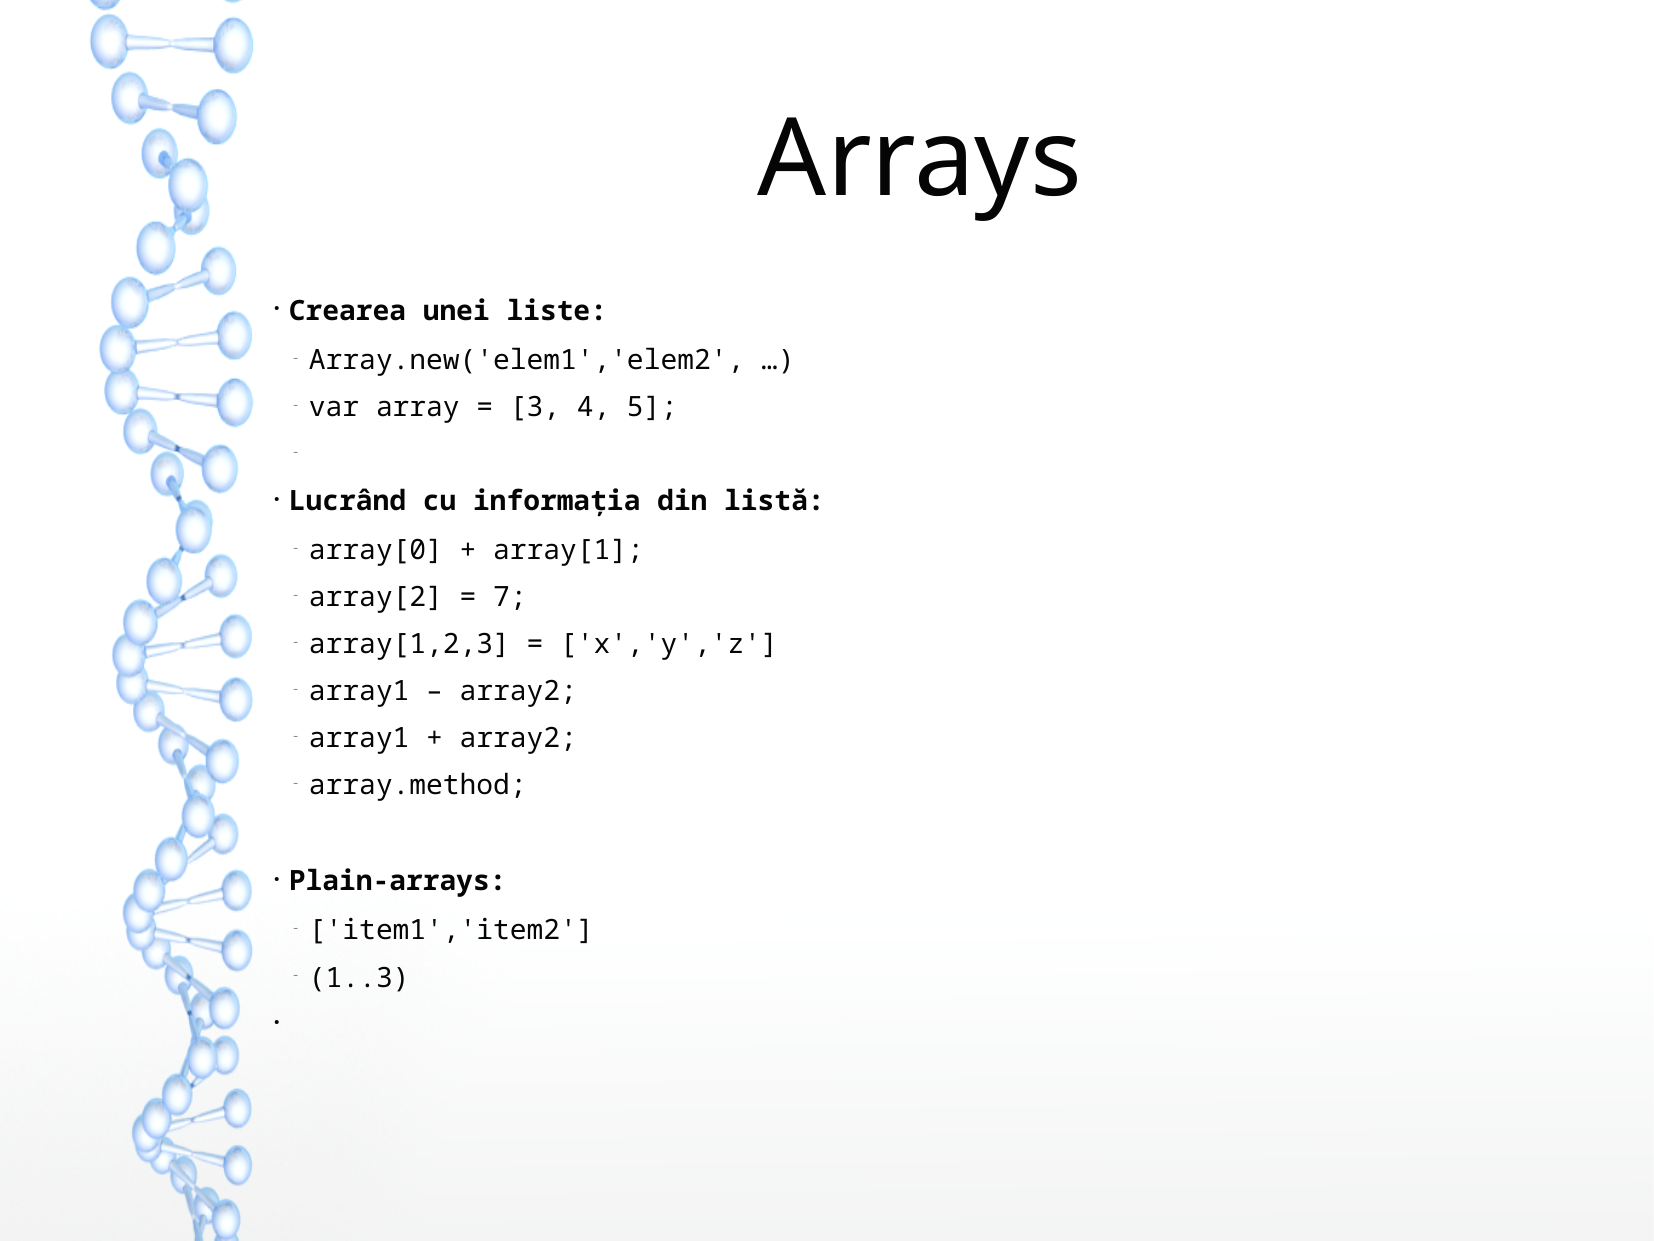

# Arrays
Crearea unei liste:
Array.new('elem1','elem2', …)
var array = [3, 4, 5];
Lucrând cu informația din listă:
array[0] + array[1];
array[2] = 7;
array[1,2,3] = ['x','y','z']
array1 – array2;
array1 + array2;
array.method;
Plain-arrays:
['item1','item2']
(1..3)